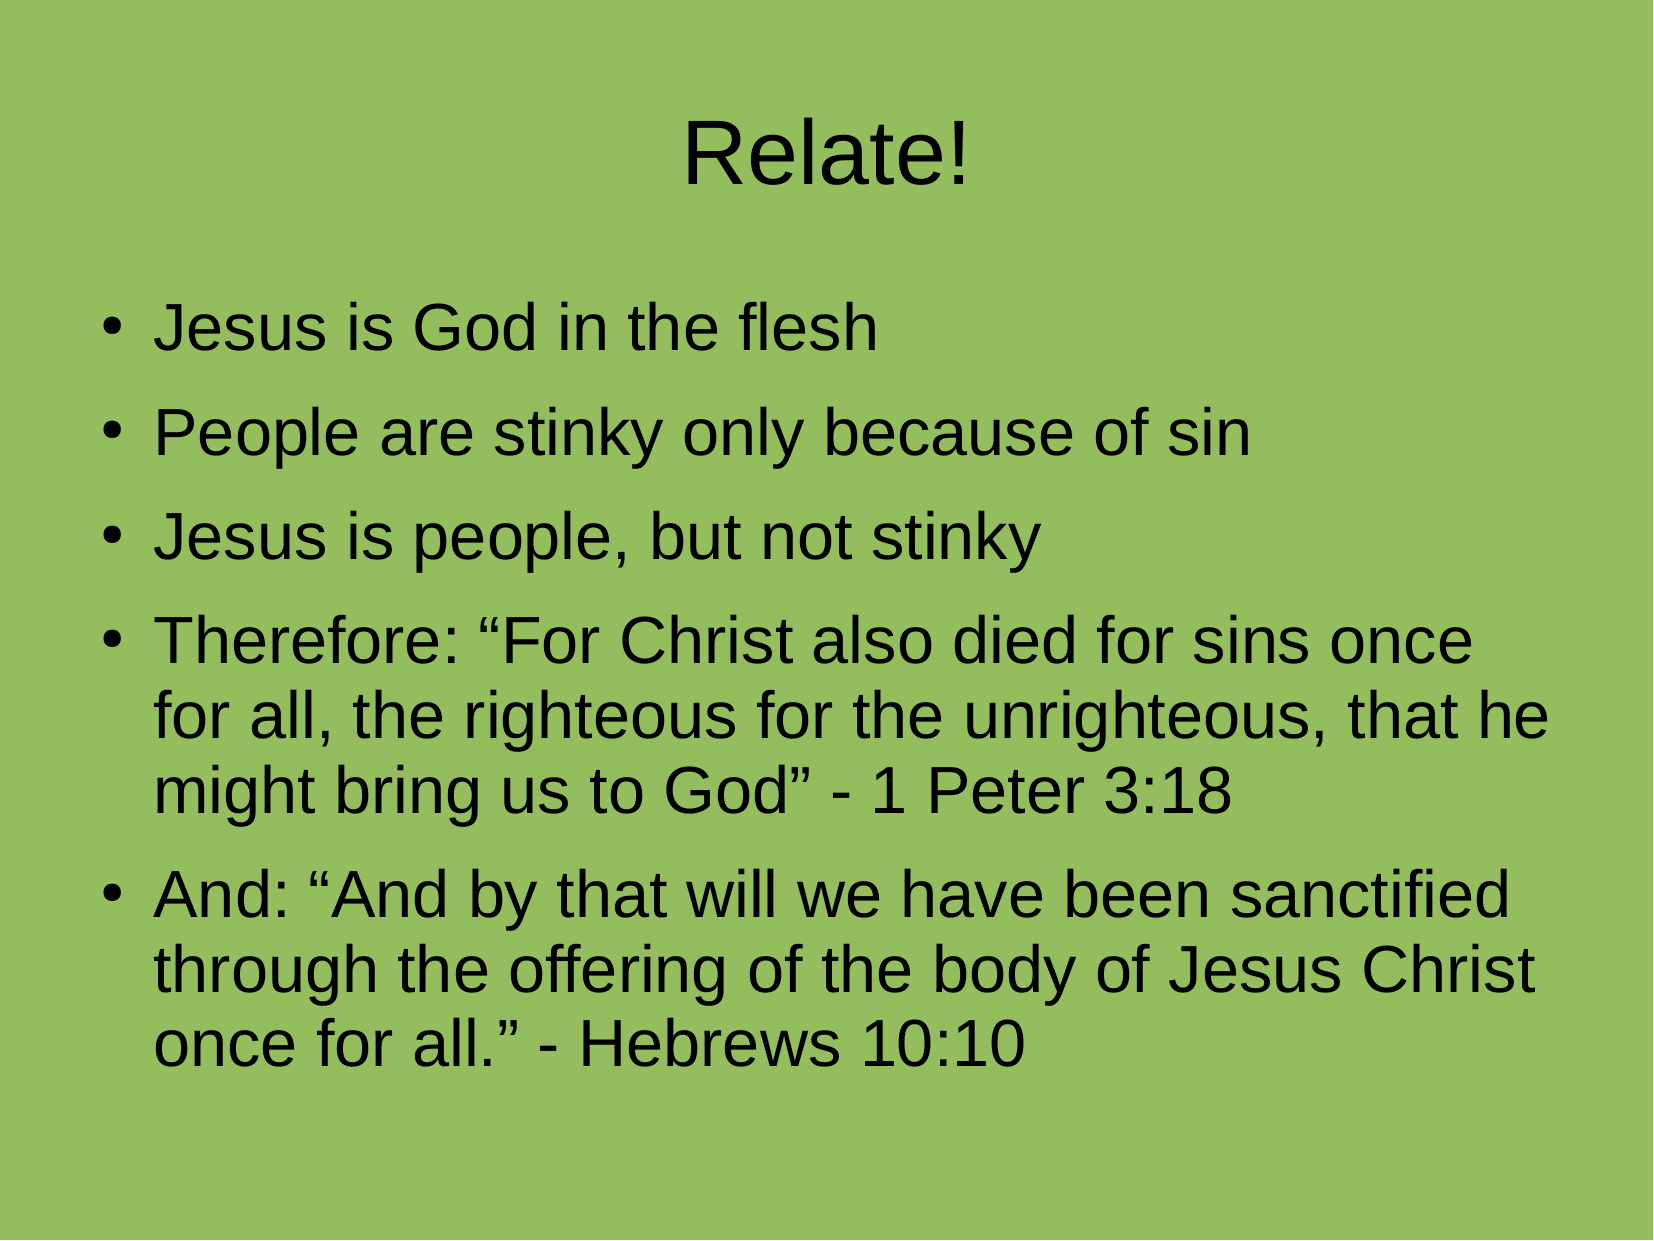

# Relate!
Jesus is God in the flesh
People are stinky only because of sin
Jesus is people, but not stinky
Therefore: “For Christ also died for sins once for all, the righteous for the unrighteous, that he might bring us to God” - 1 Peter 3:18
And: “And by that will we have been sanctified through the offering of the body of Jesus Christ once for all.” - Hebrews 10:10